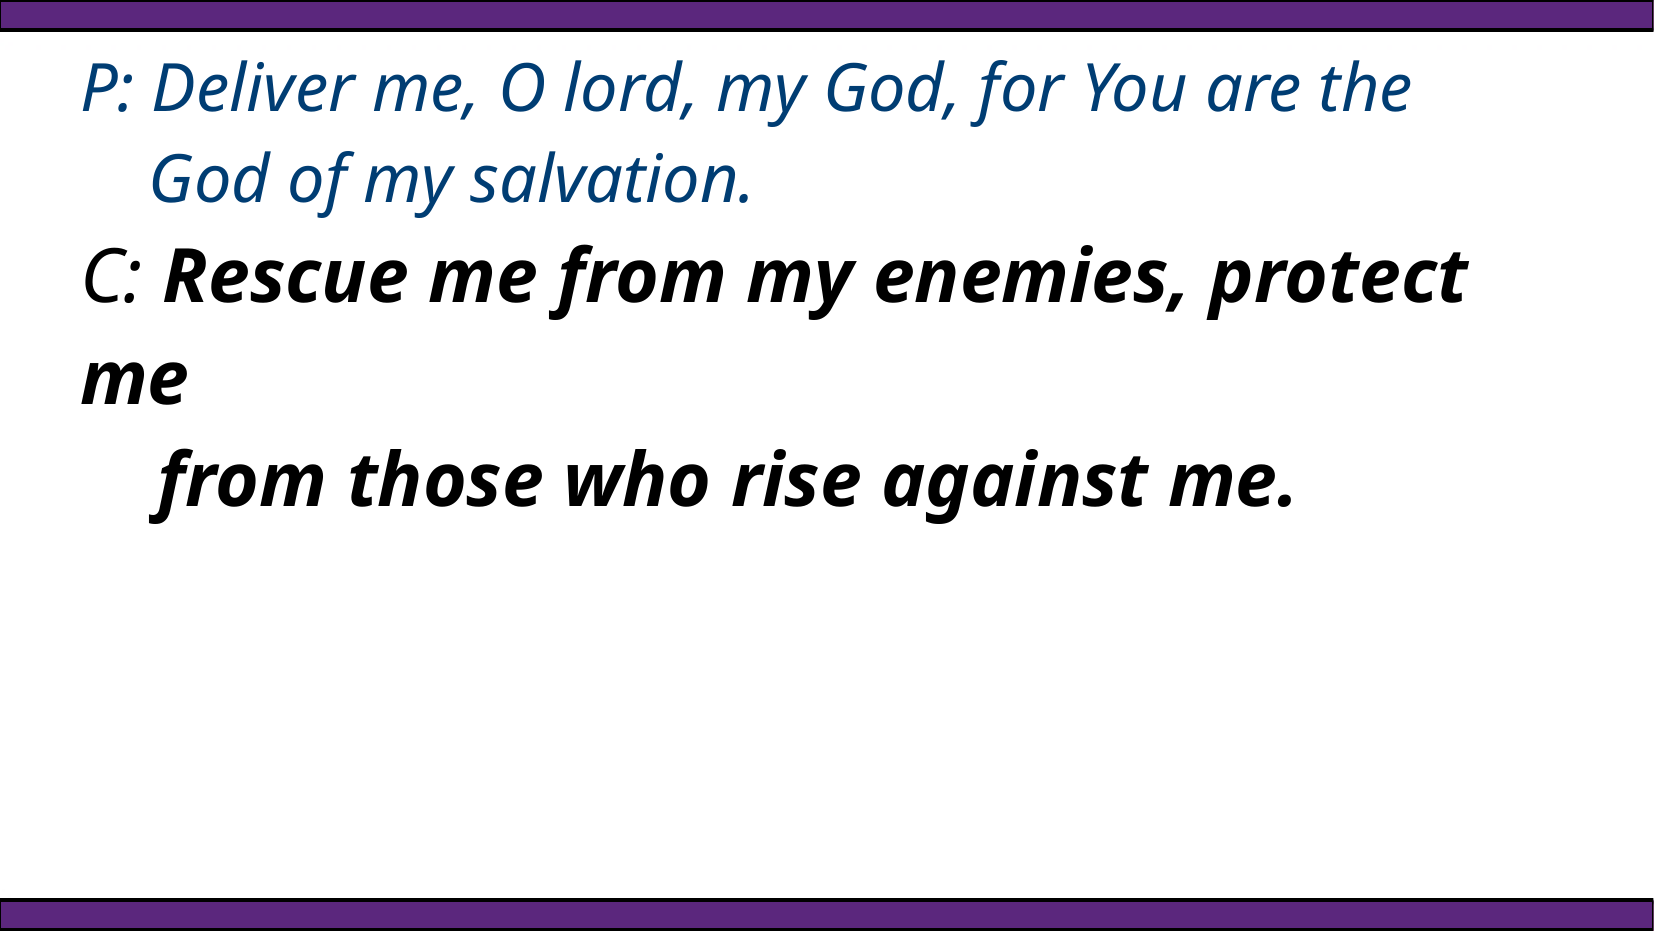

P: Deliver me, O lord, my God, for You are the
 God of my salvation.
C: Rescue me from my enemies, protect me
 from those who rise against me.